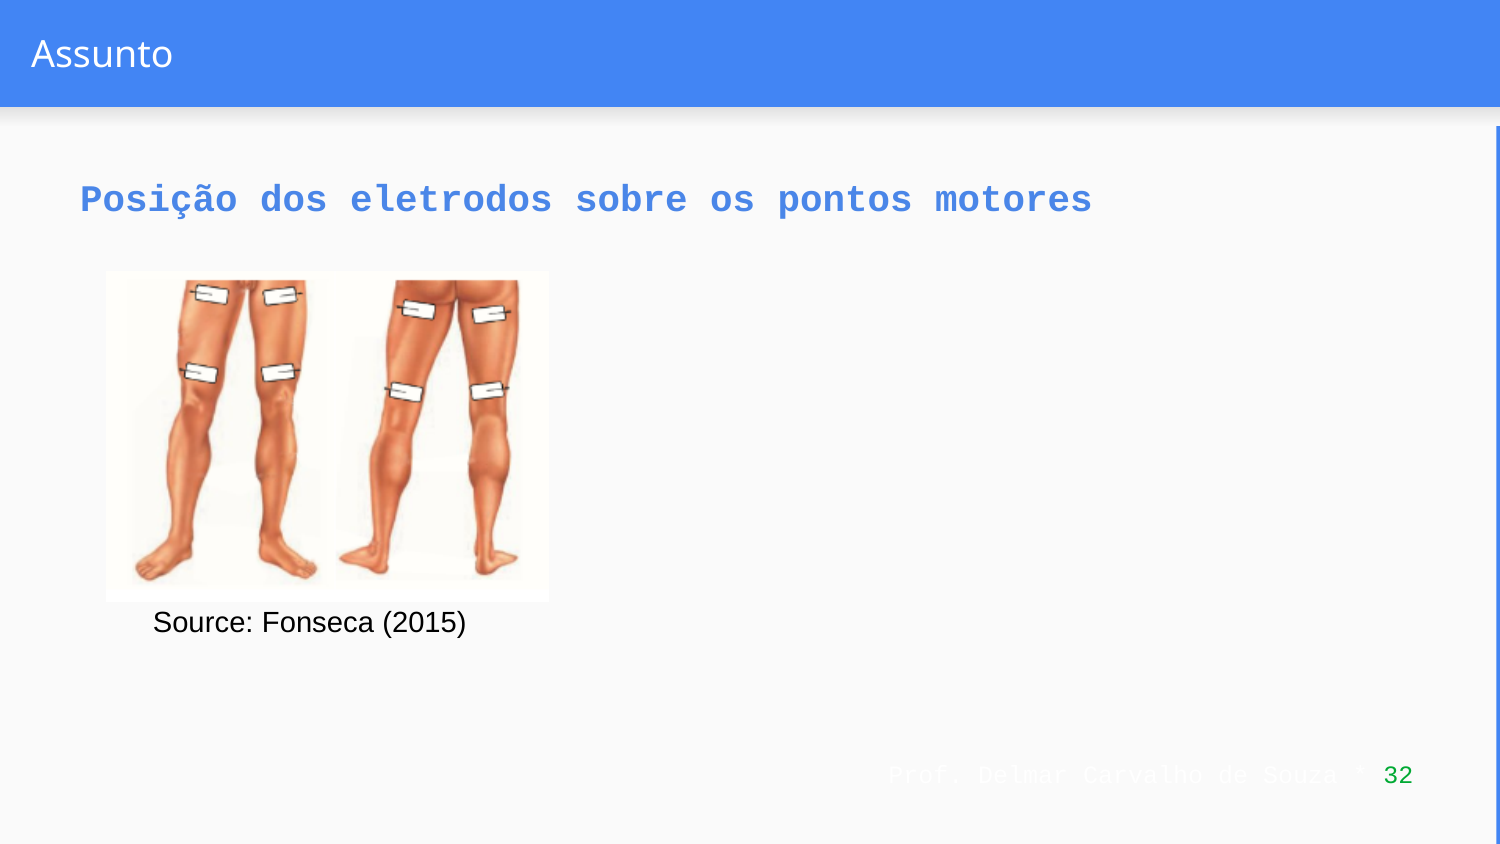

# Assunto
Posição dos eletrodos sobre os pontos motores
Source: Fonseca (2015)